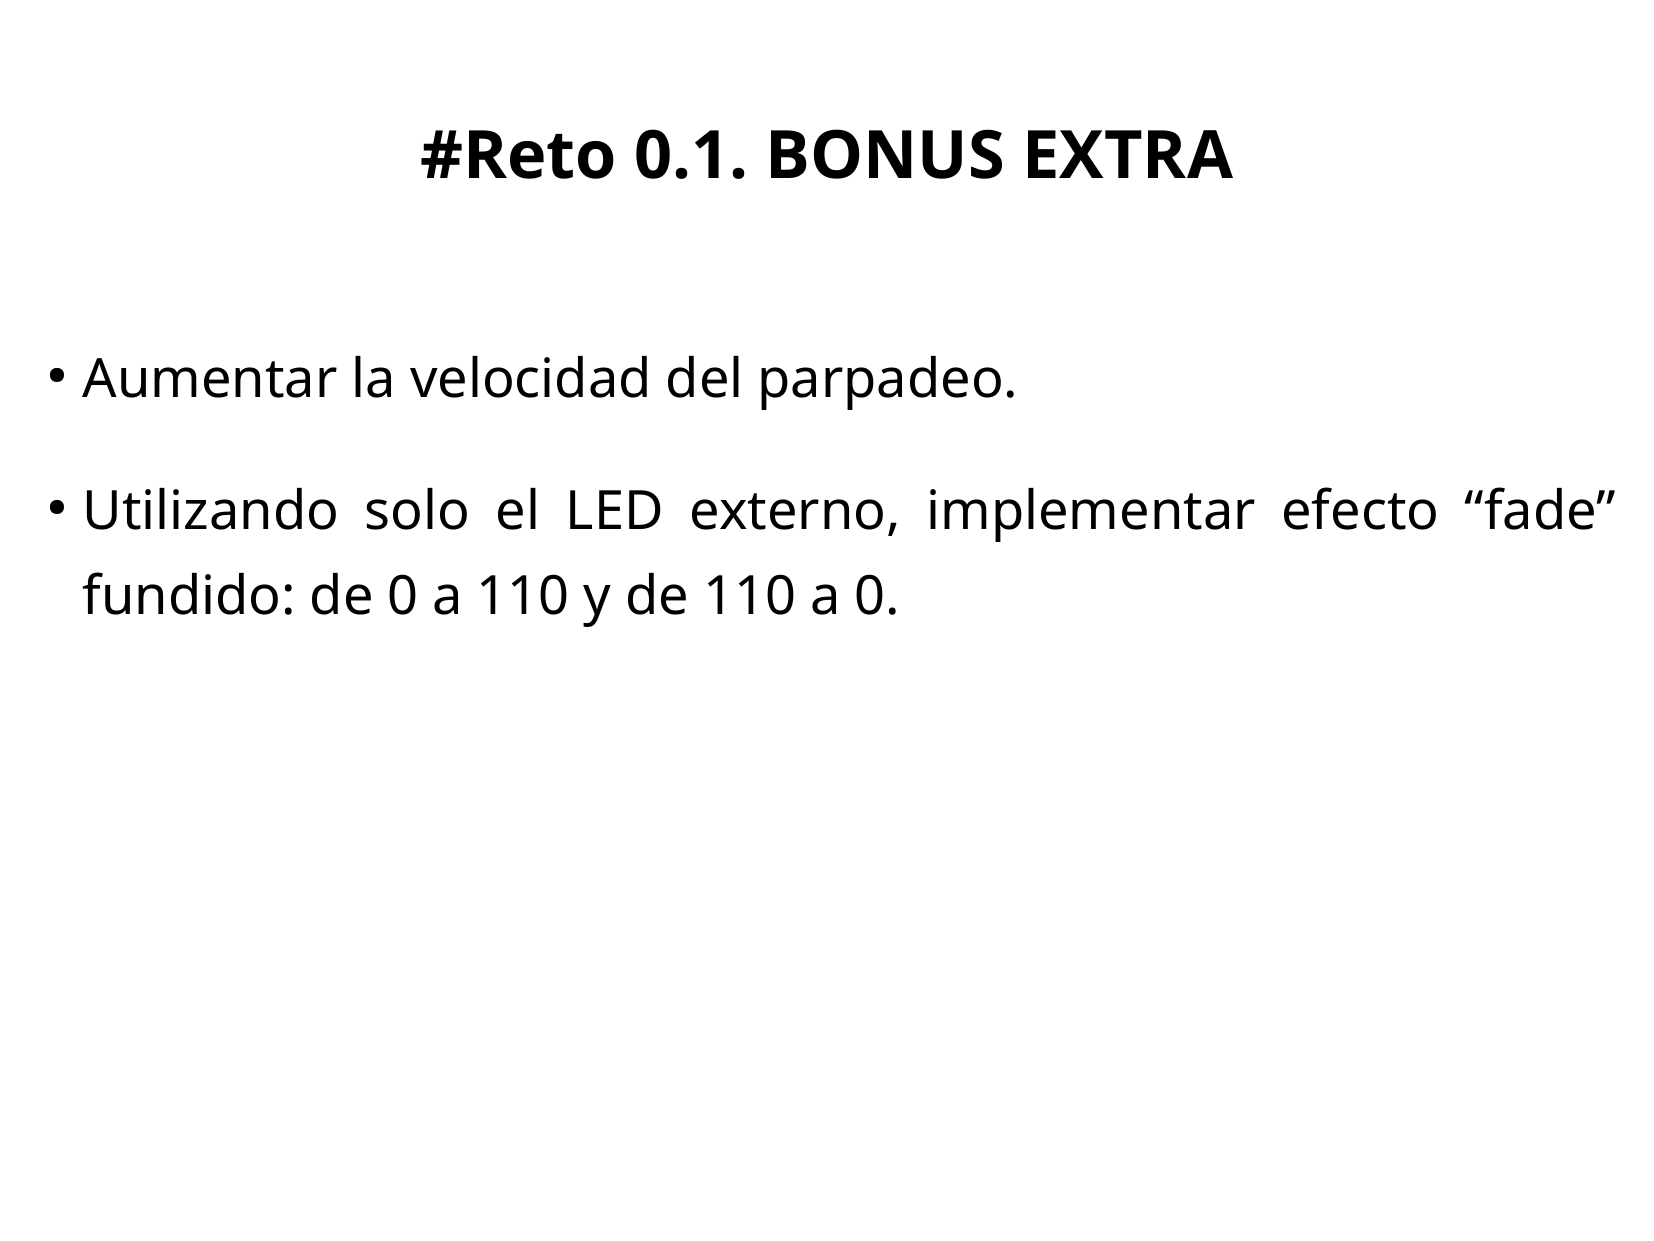

# #Reto 0.1. BONUS EXTRA
Aumentar la velocidad del parpadeo.
Utilizando solo el LED externo, implementar efecto “fade” fundido: de 0 a 110 y de 110 a 0.